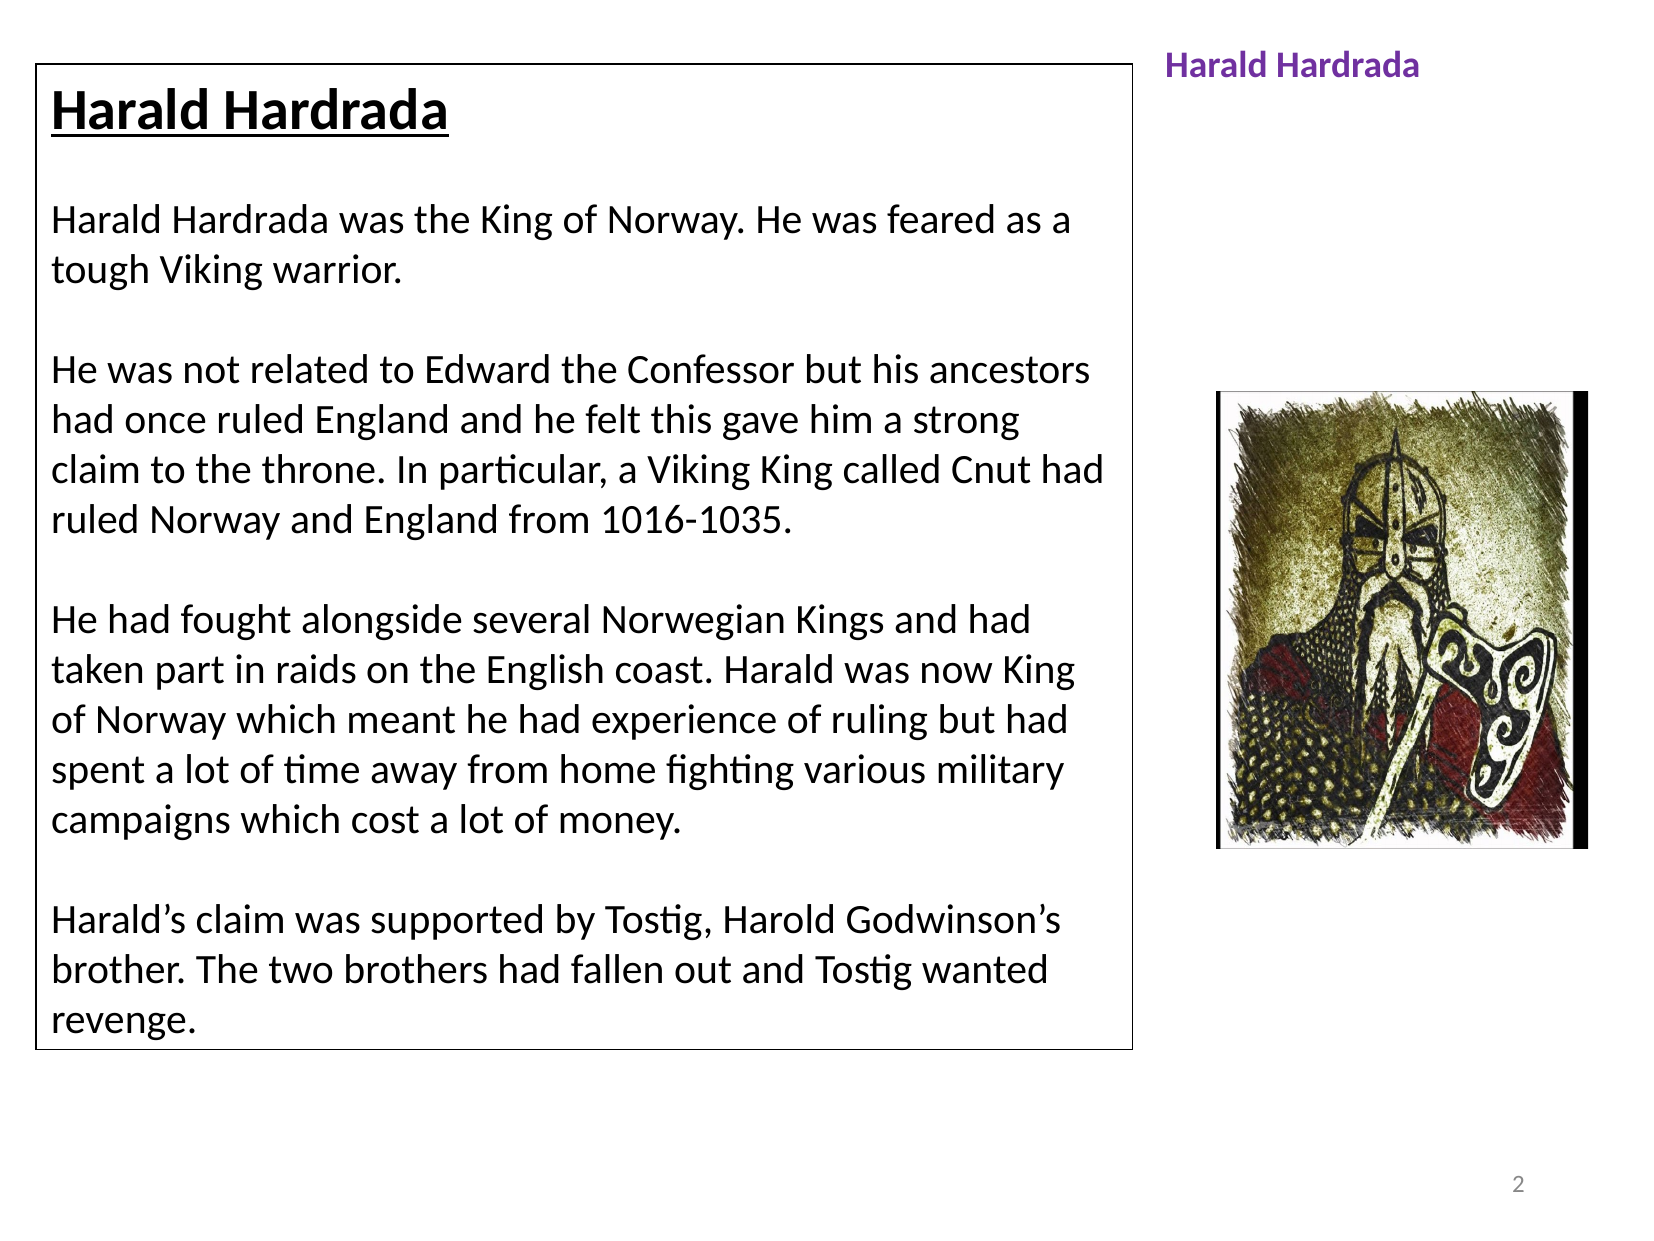

Harald Hardrada
Harald Hardrada
Harald Hardrada was the King of Norway. He was feared as a tough Viking warrior.
He was not related to Edward the Confessor but his ancestors had once ruled England and he felt this gave him a strong claim to the throne. In particular, a Viking King called Cnut had ruled Norway and England from 1016-1035.
He had fought alongside several Norwegian Kings and had taken part in raids on the English coast. Harald was now King of Norway which meant he had experience of ruling but had spent a lot of time away from home fighting various military campaigns which cost a lot of money.
Harald’s claim was supported by Tostig, Harold Godwinson’s brother. The two brothers had fallen out and Tostig wanted revenge.